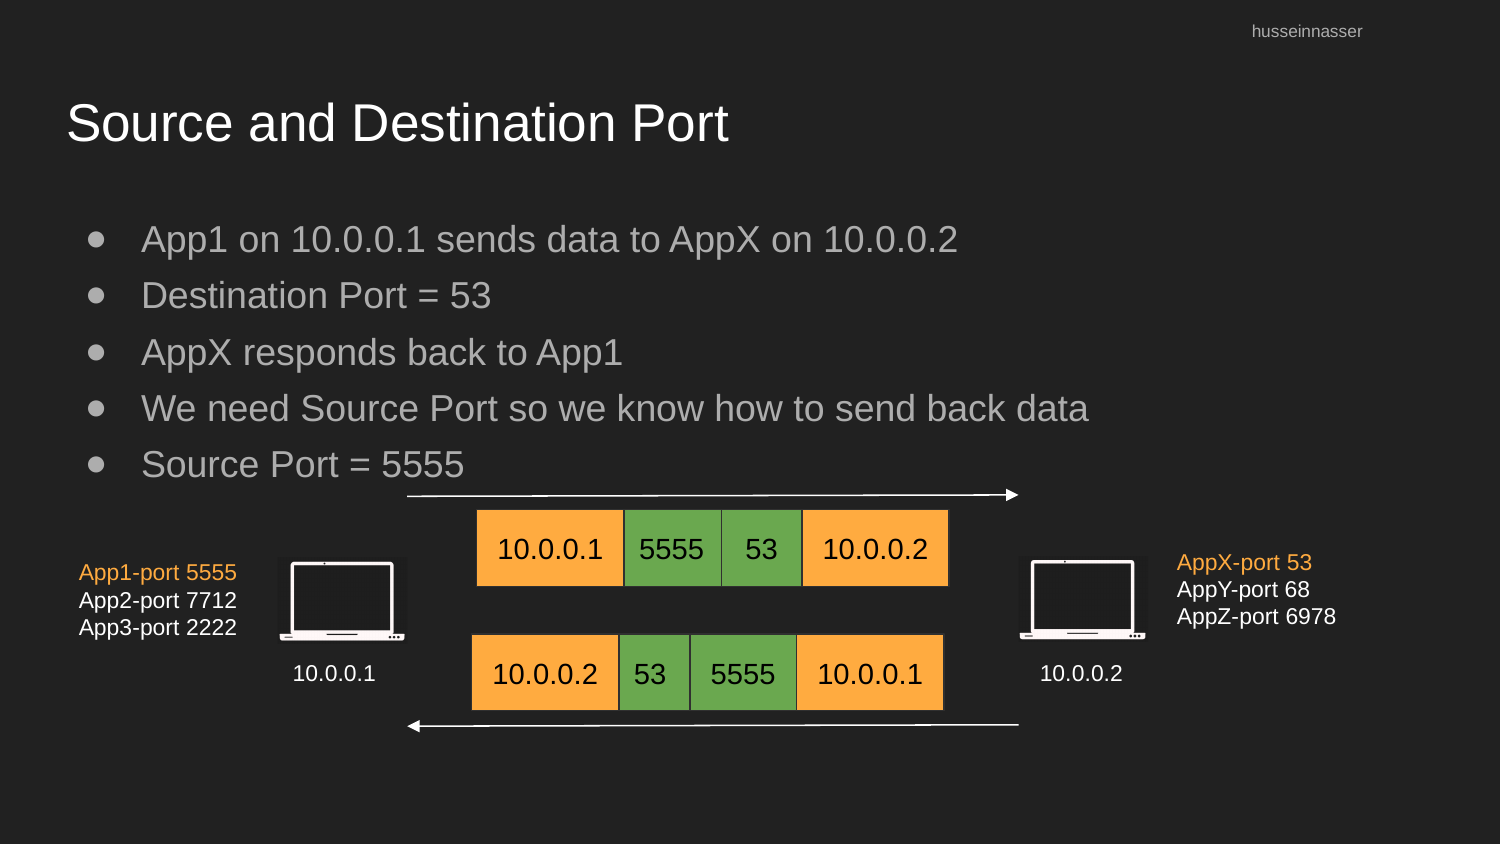

husseinnasser
# Source and Destination Port
App1 on 10.0.0.1 sends data to AppX on 10.0.0.2
Destination Port = 53
AppX responds back to App1
We need Source Port so we know how to send back data
Source Port = 5555
10.0.0.1
5555
53
10.0.0.2
AppX-port 53
AppY-port 68
AppZ-port 6978
App1-port 5555
App2-port 7712
App3-port 2222
10.0.0.2
53
5555
10.0.0.1
10.0.0.1
10.0.0.2